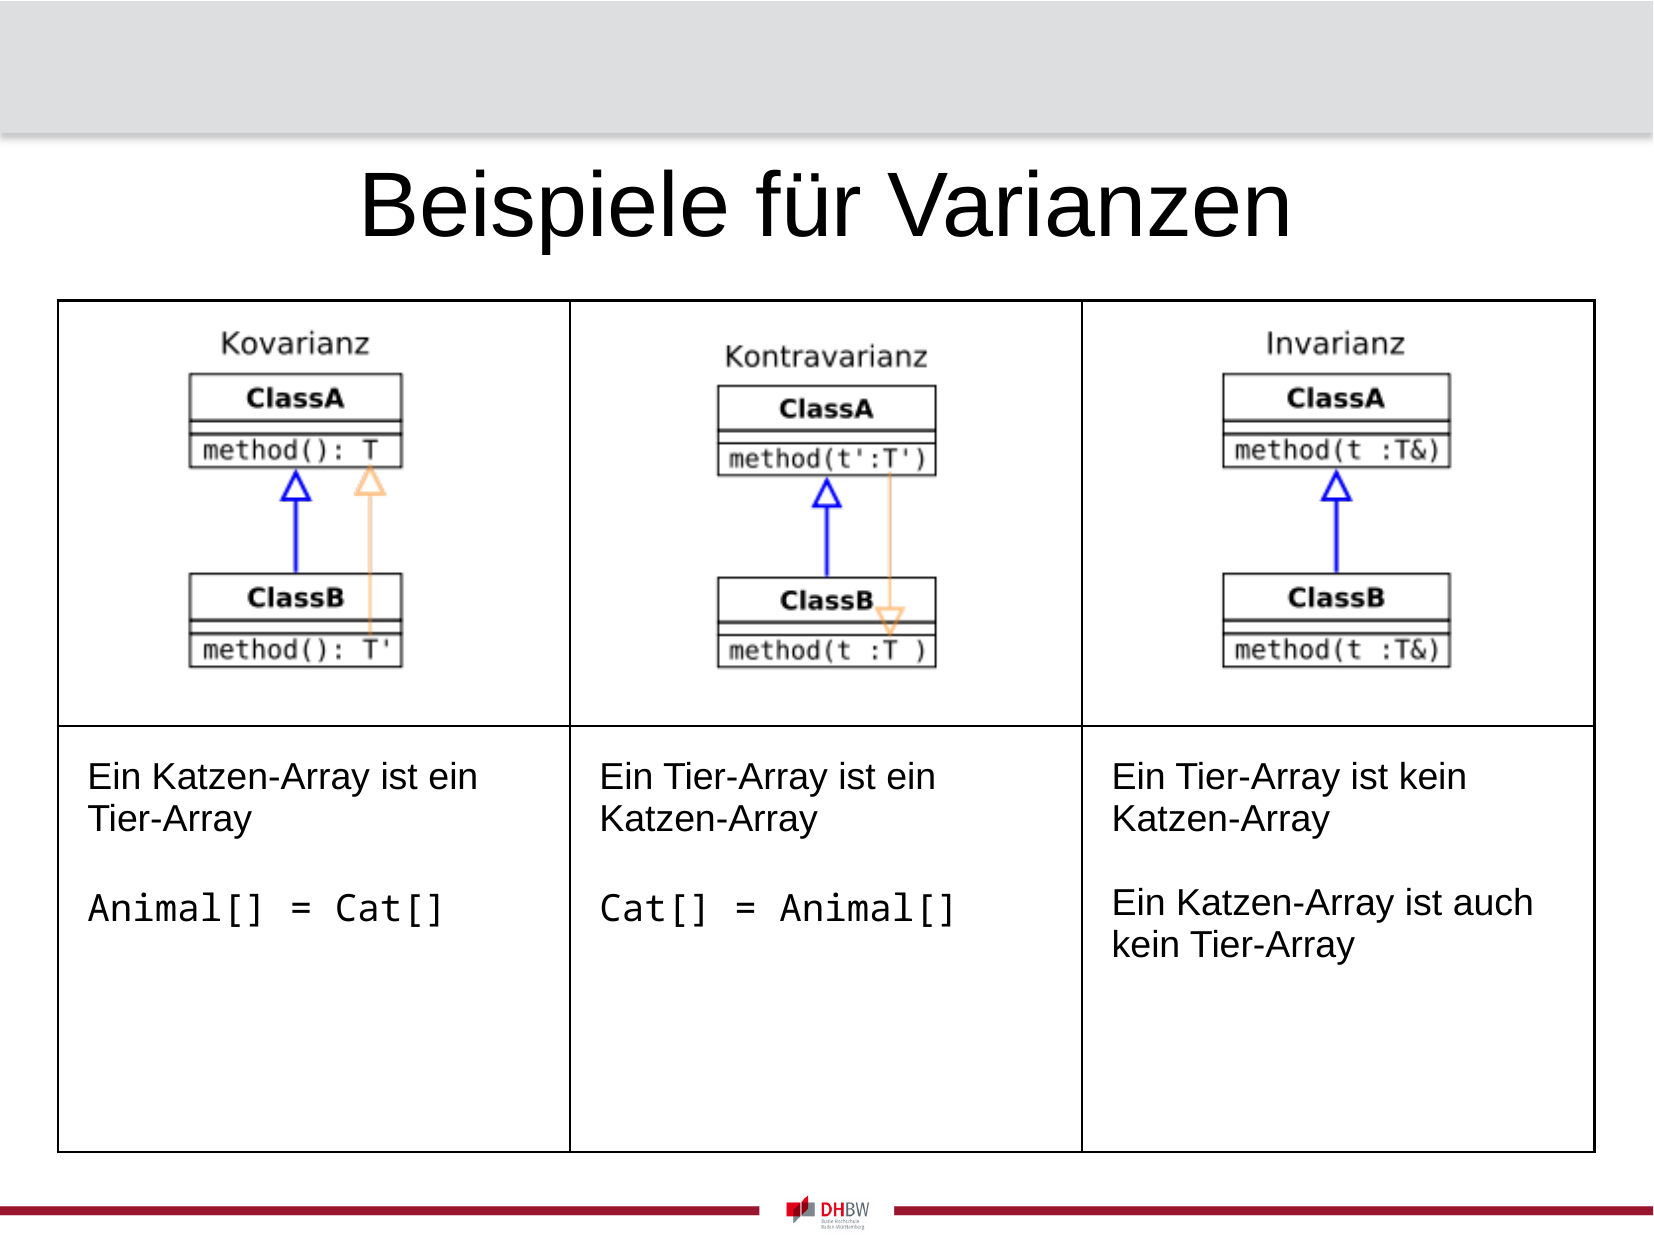

# Beispiele für Varianzen
| | | |
| --- | --- | --- |
| Ein Katzen-Array ist ein Tier-Array Animal[] = Cat[] | Ein Tier-Array ist ein Katzen-Array Cat[] = Animal[] | Ein Tier-Array ist kein Katzen-Array Ein Katzen-Array ist auch kein Tier-Array |